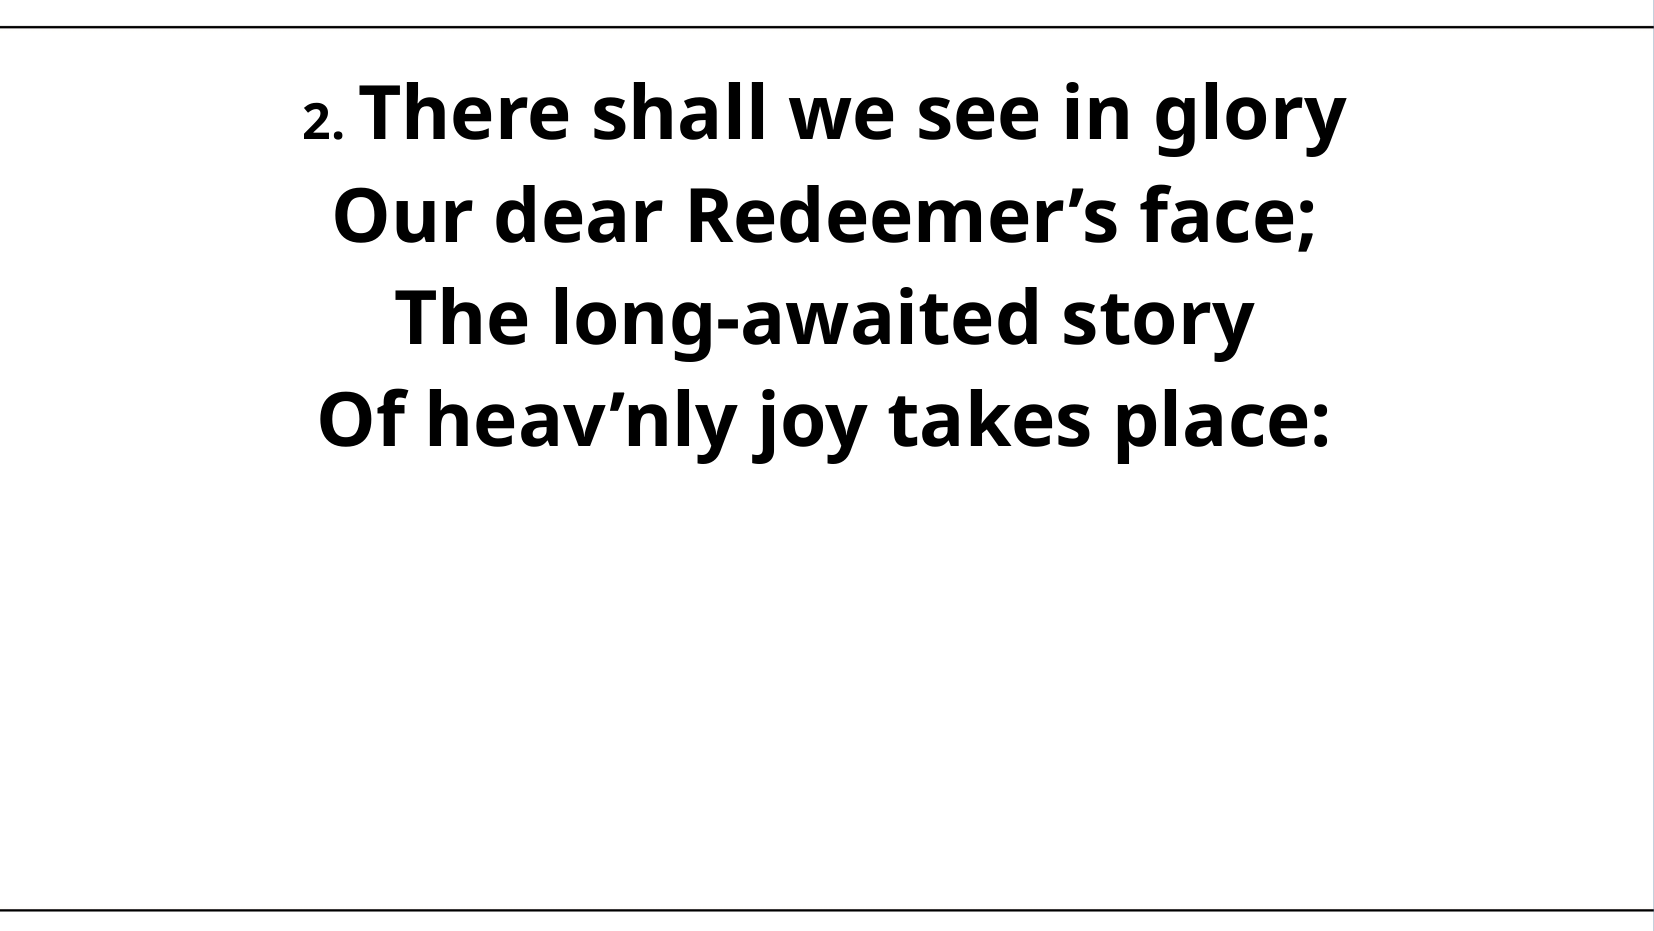

2. There shall we see in glory
Our dear Redeemer’s face;
The long-awaited story
Of heav’nly joy takes place: